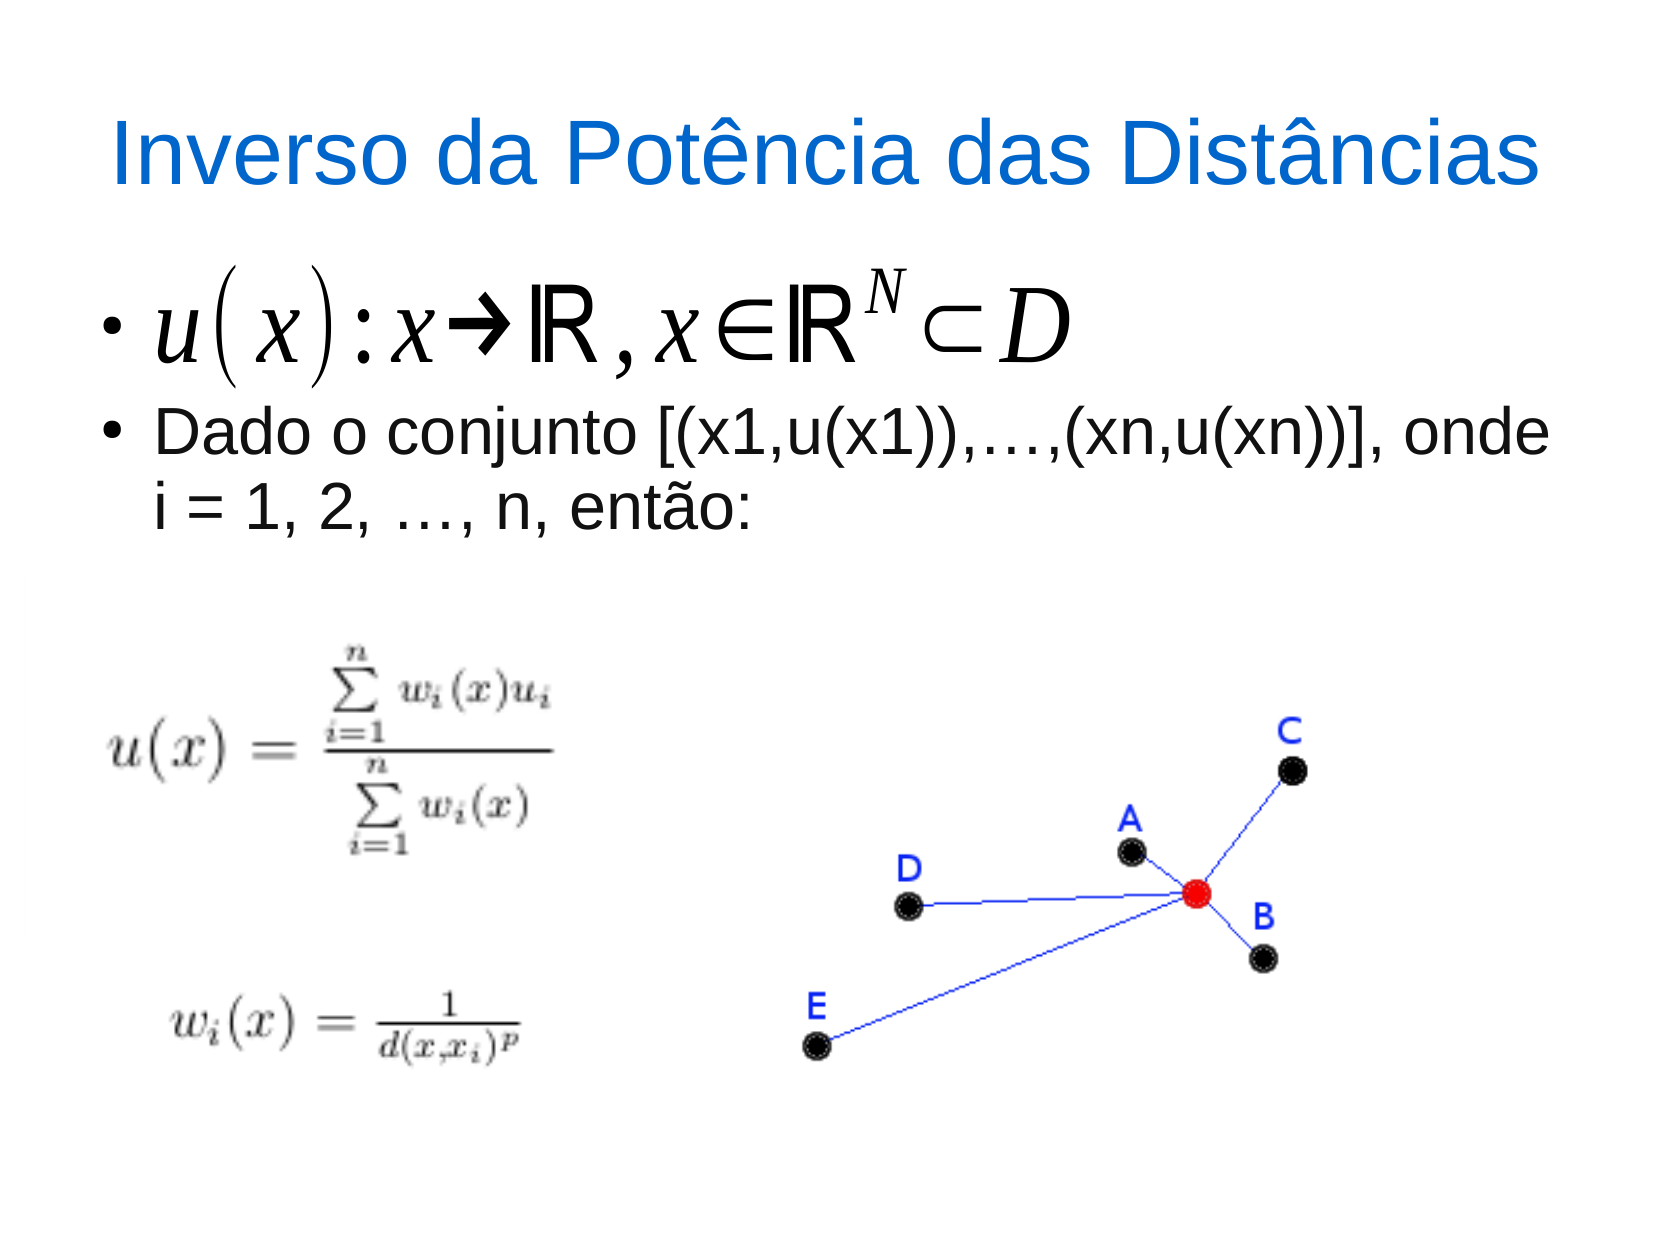

# Inverso da Potência das Distâncias
Dado o conjunto [(x1,u(x1)),…,(xn,u(xn))], onde i = 1, 2, …, n, então: